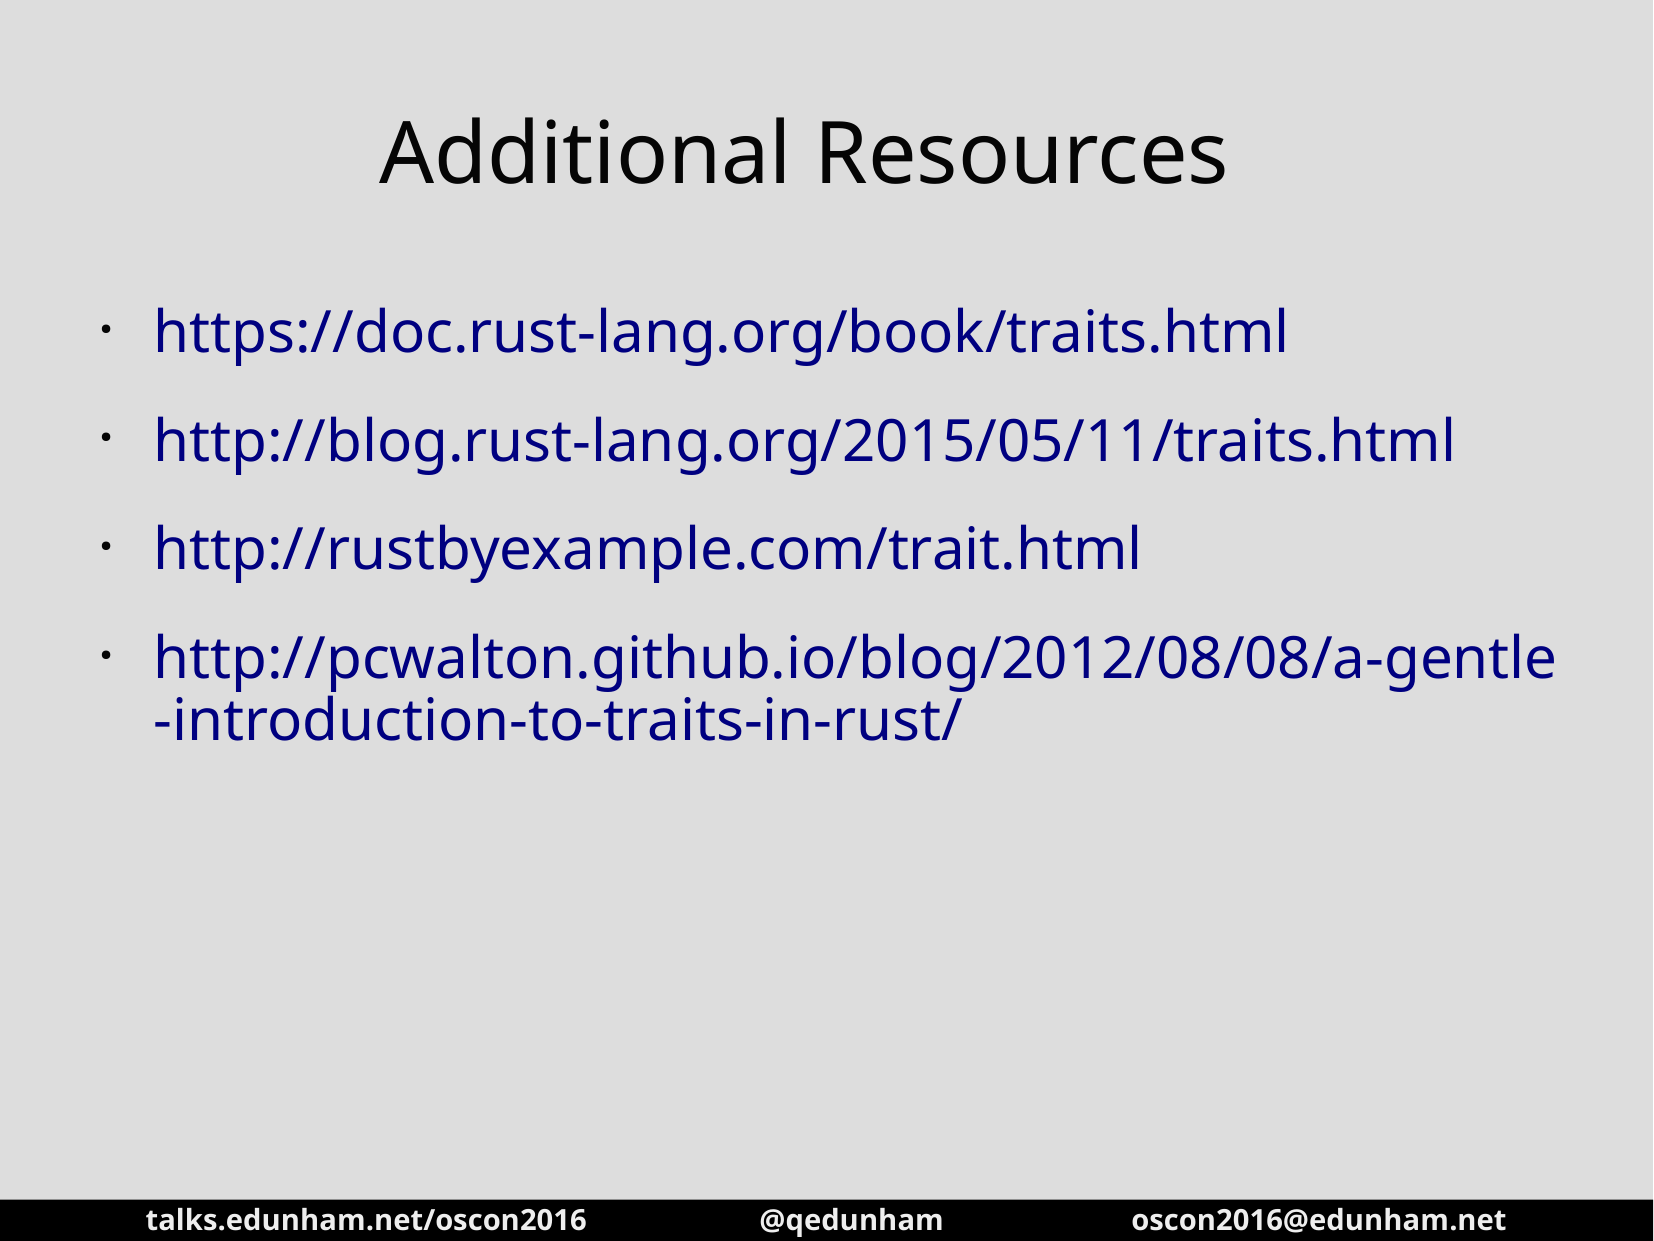

# Additional Resources
https://doc.rust-lang.org/book/traits.html
http://blog.rust-lang.org/2015/05/11/traits.html
http://rustbyexample.com/trait.html
http://pcwalton.github.io/blog/2012/08/08/a-gentle-introduction-to-traits-in-rust/